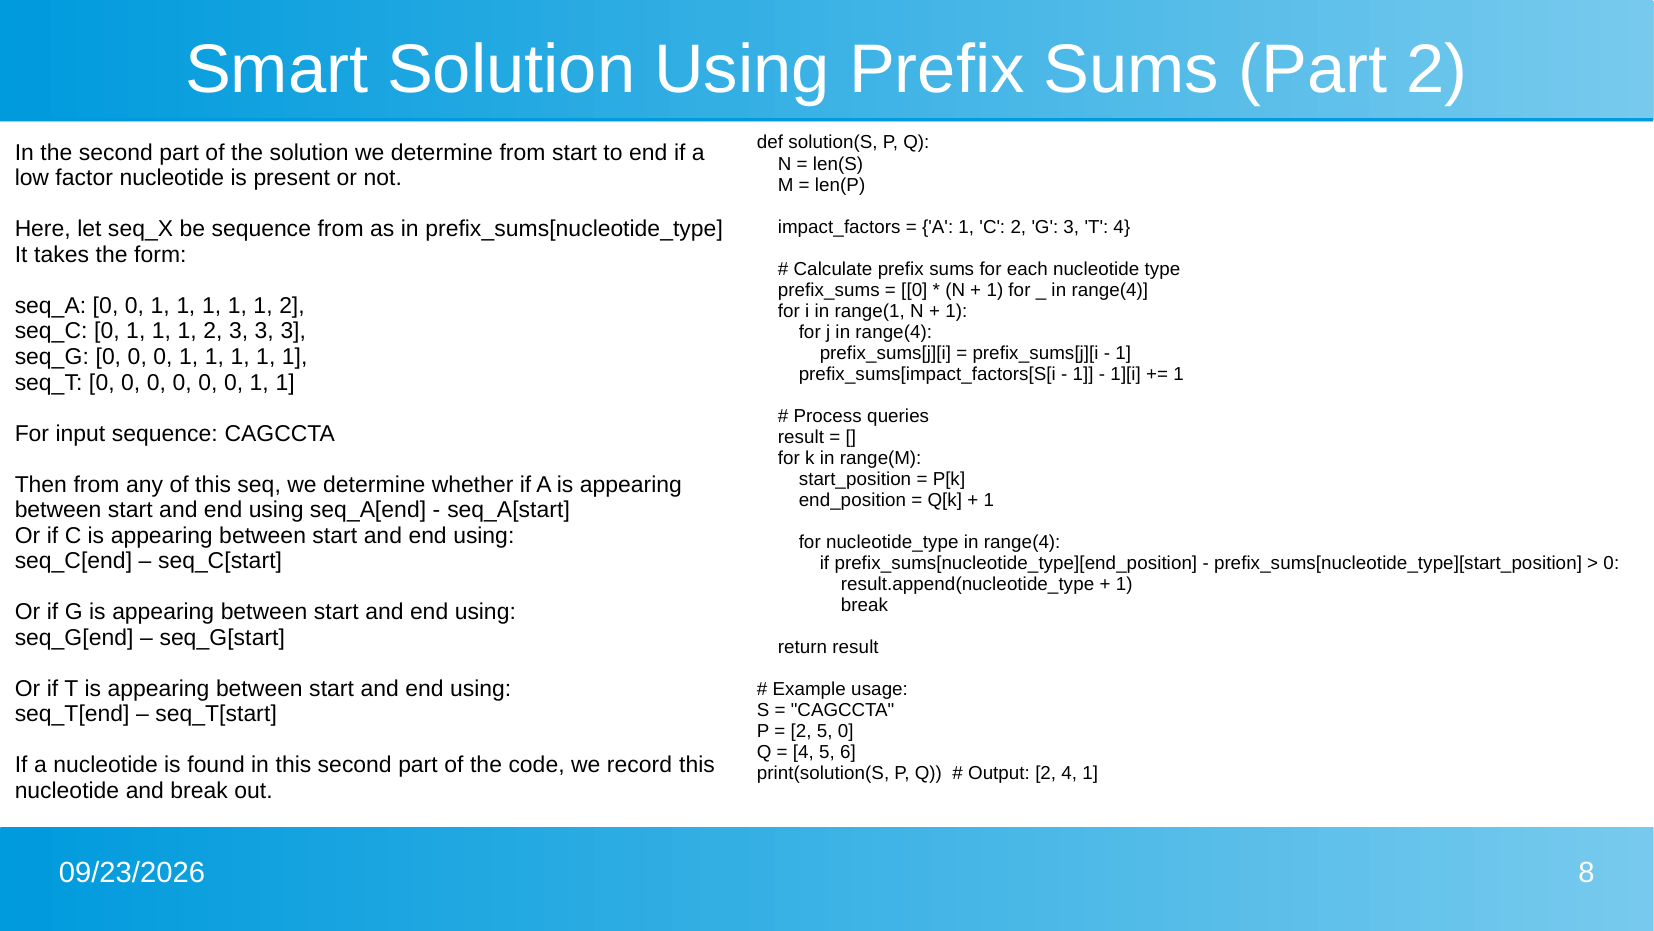

# Smart Solution Using Prefix Sums (Part 2)
def solution(S, P, Q):
 N = len(S)
 M = len(P)
 impact_factors = {'A': 1, 'C': 2, 'G': 3, 'T': 4}
 # Calculate prefix sums for each nucleotide type
 prefix_sums = [[0] * (N + 1) for _ in range(4)]
 for i in range(1, N + 1):
 for j in range(4):
 prefix_sums[j][i] = prefix_sums[j][i - 1]
 prefix_sums[impact_factors[S[i - 1]] - 1][i] += 1
 # Process queries
 result = []
 for k in range(M):
 start_position = P[k]
 end_position = Q[k] + 1
 for nucleotide_type in range(4):
 if prefix_sums[nucleotide_type][end_position] - prefix_sums[nucleotide_type][start_position] > 0:
 result.append(nucleotide_type + 1)
 break
 return result
# Example usage:
S = "CAGCCTA"
P = [2, 5, 0]
Q = [4, 5, 6]
print(solution(S, P, Q)) # Output: [2, 4, 1]
In the second part of the solution we determine from start to end if a low factor nucleotide is present or not.
Here, let seq_X be sequence from as in prefix_sums[nucleotide_type]
It takes the form:
seq_A: [0, 0, 1, 1, 1, 1, 1, 2],
seq_C: [0, 1, 1, 1, 2, 3, 3, 3],
seq_G: [0, 0, 0, 1, 1, 1, 1, 1],
seq_T: [0, 0, 0, 0, 0, 0, 1, 1]
For input sequence: CAGCCTA
Then from any of this seq, we determine whether if A is appearing between start and end using seq_A[end] - seq_A[start]
Or if C is appearing between start and end using:
seq_C[end] – seq_C[start]
Or if G is appearing between start and end using:
seq_G[end] – seq_G[start]
Or if T is appearing between start and end using:
seq_T[end] – seq_T[start]
If a nucleotide is found in this second part of the code, we record this nucleotide and break out.
8